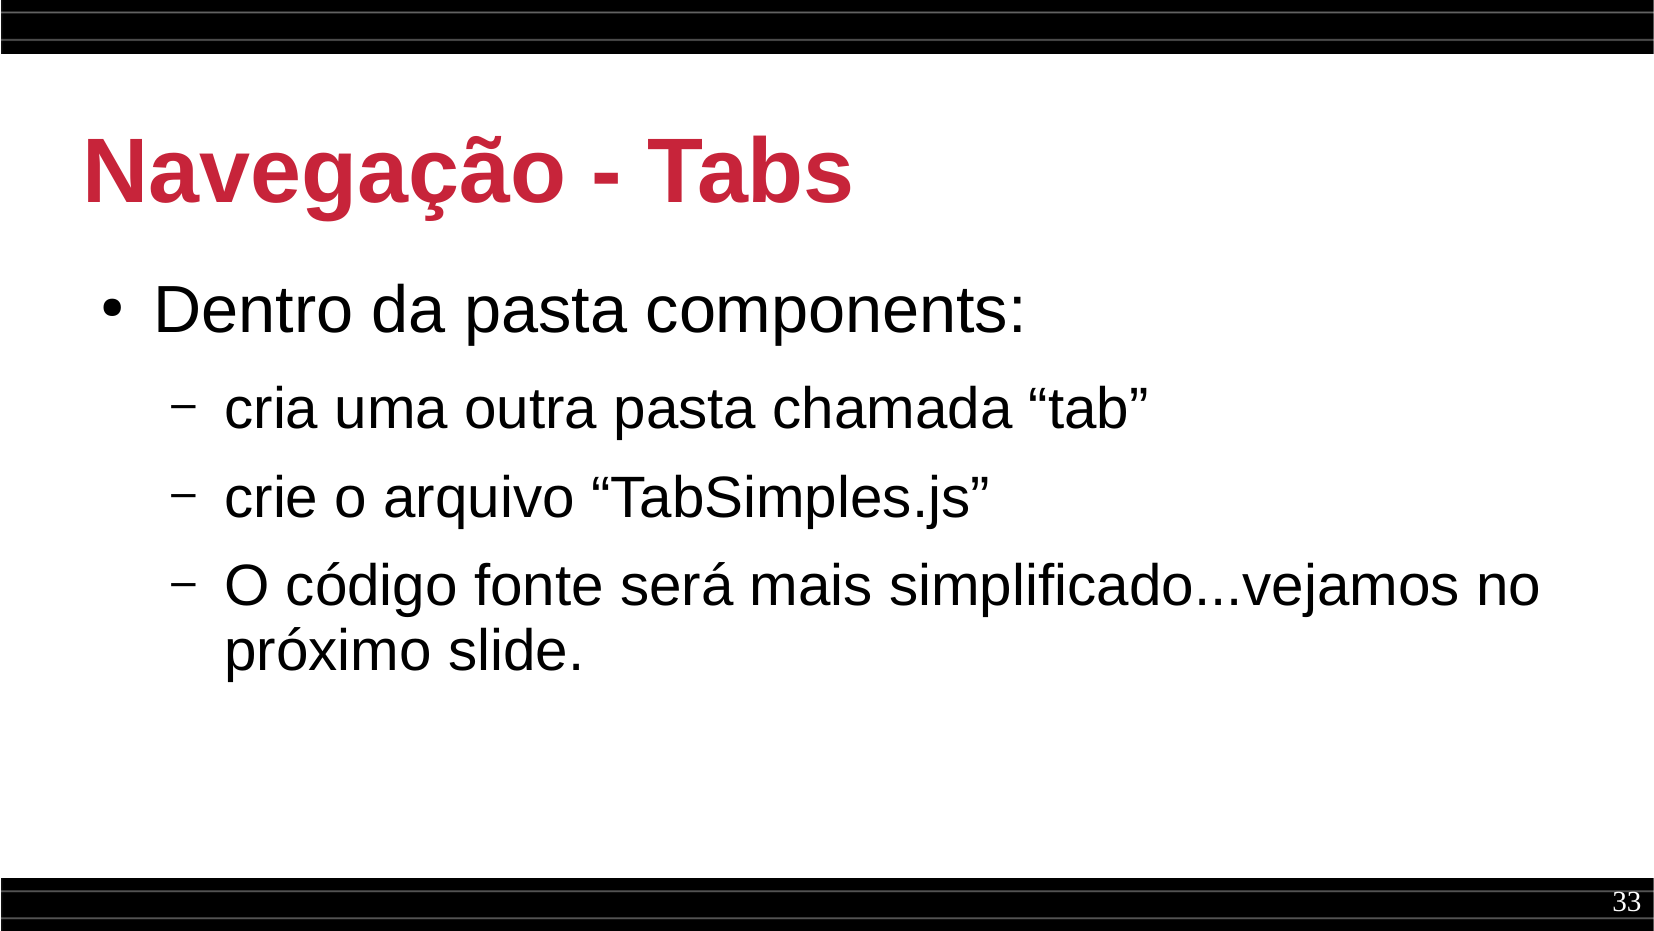

# Navegação - Tabs
Dentro da pasta components:
cria uma outra pasta chamada “tab”
crie o arquivo “TabSimples.js”
O código fonte será mais simplificado...vejamos no próximo slide.